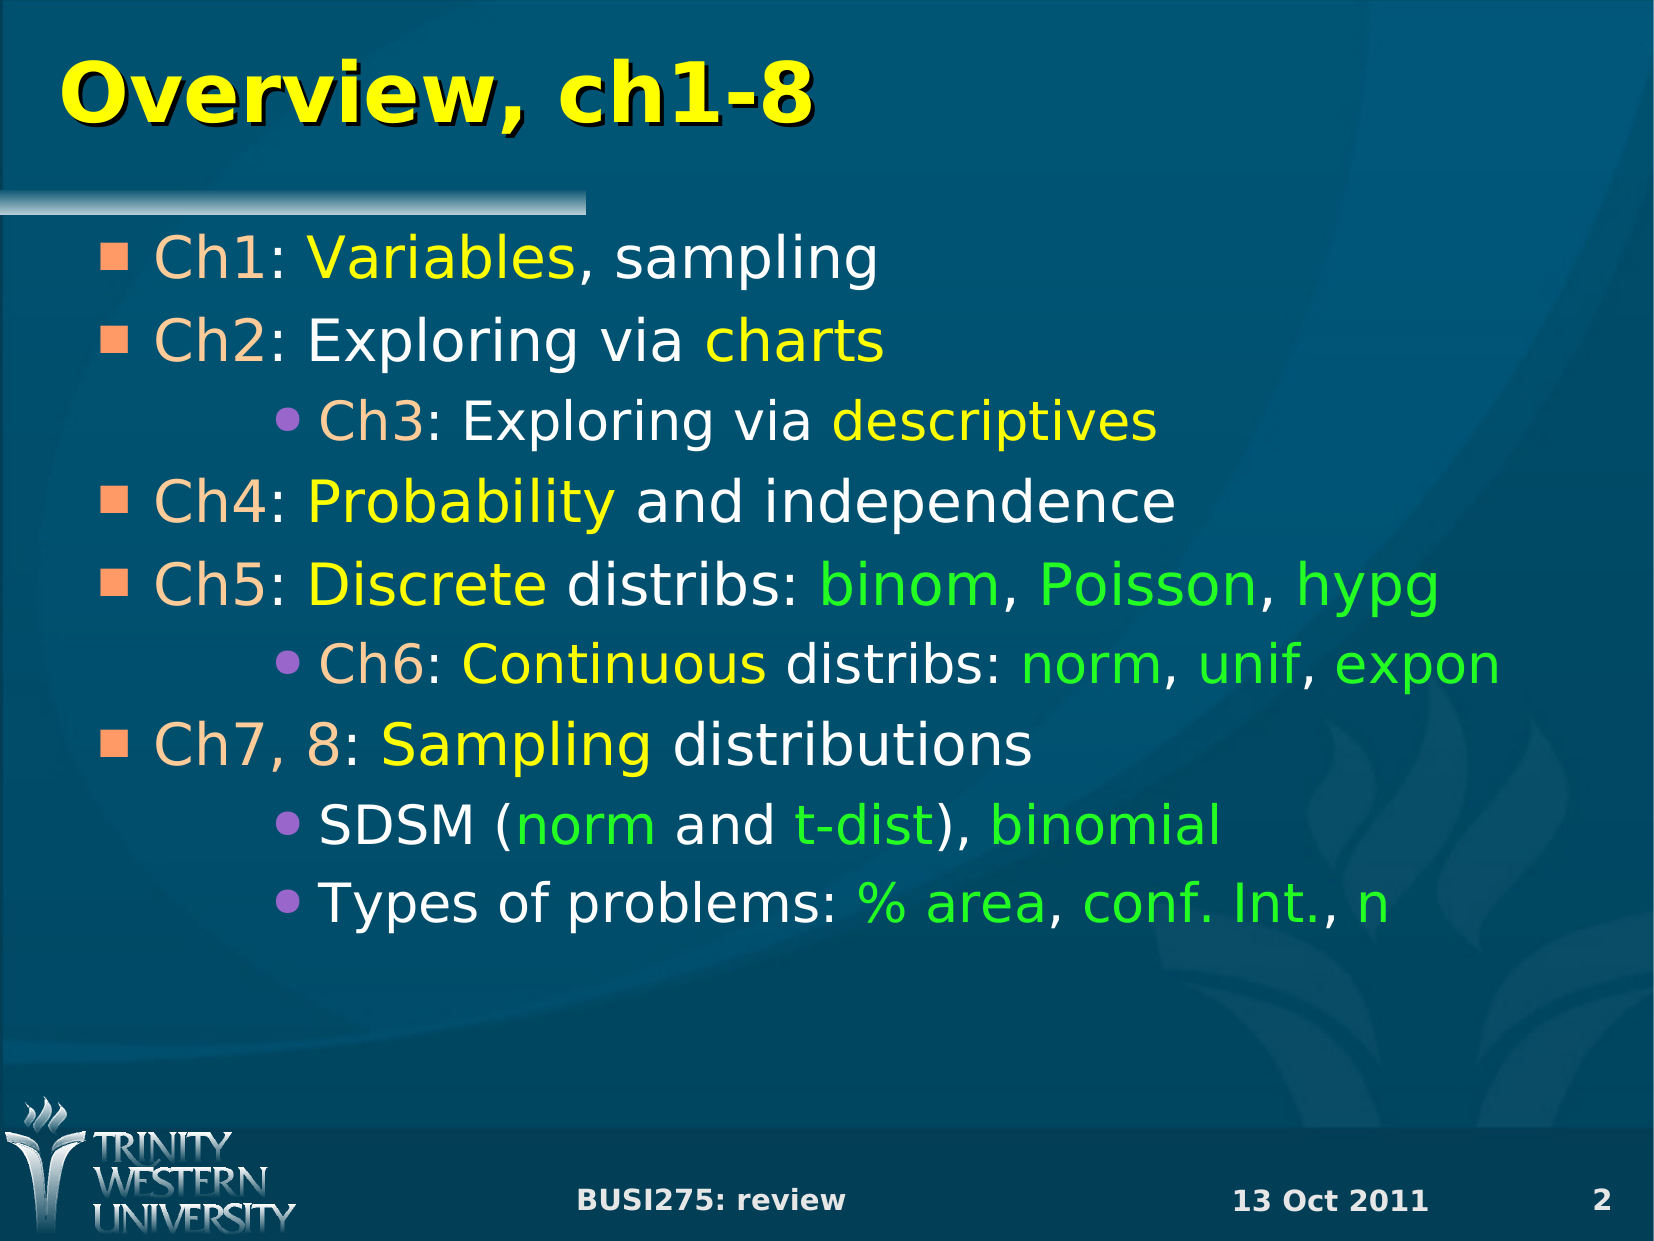

# Overview, ch1-8
Ch1: Variables, sampling
Ch2: Exploring via charts
Ch3: Exploring via descriptives
Ch4: Probability and independence
Ch5: Discrete distribs: binom, Poisson, hypg
Ch6: Continuous distribs: norm, unif, expon
Ch7, 8: Sampling distributions
SDSM (norm and t-dist), binomial
Types of problems: % area, conf. Int., n
BUSI275: review
13 Oct 2011
2